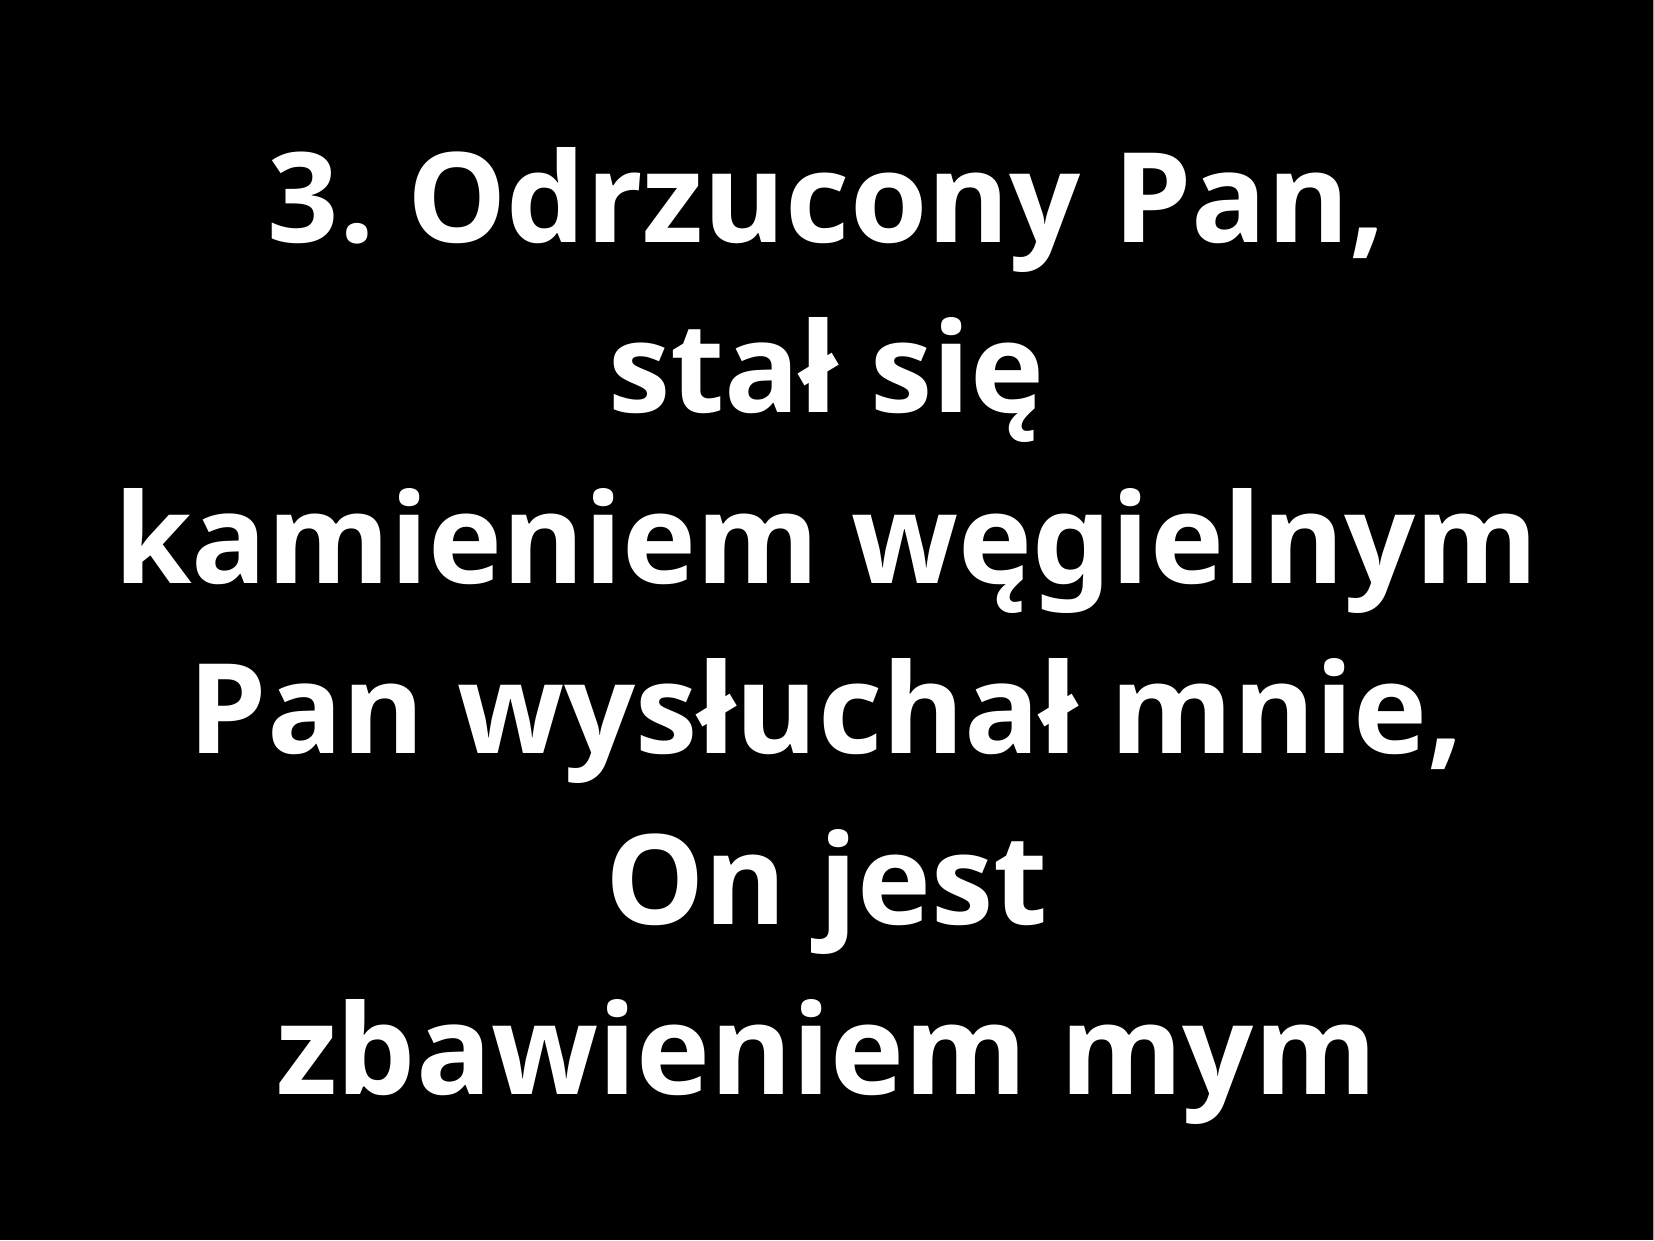

# 3. Odrzucony Pan, stał się kamieniem węgielnym Pan wysłuchał mnie, On jest zbawieniem mym